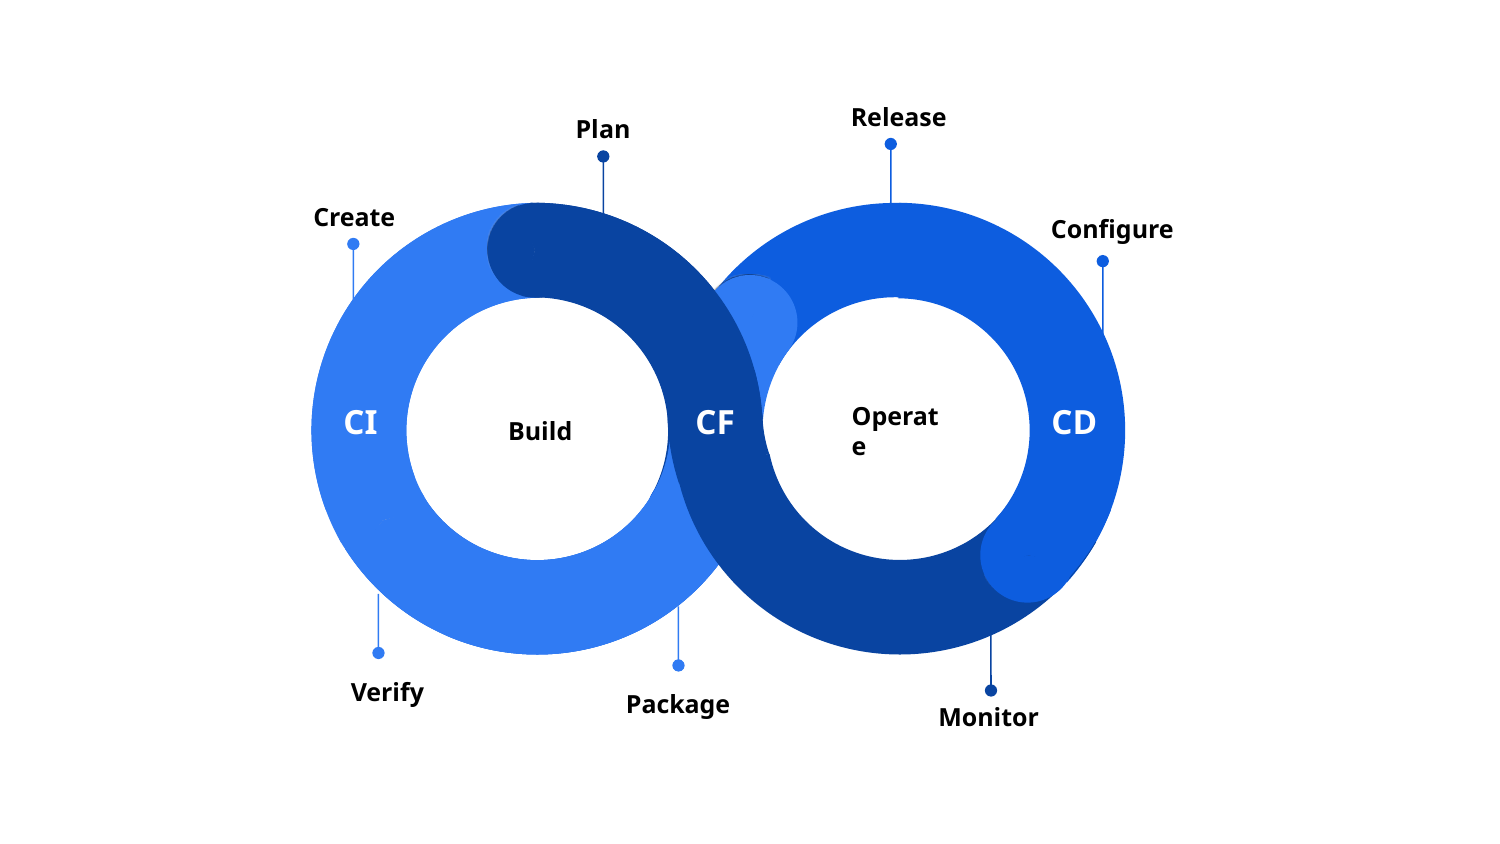

Release
Plan
03
Create
Configure
CI
CF
CD
Build
Operate
Verify
Package
Monitor